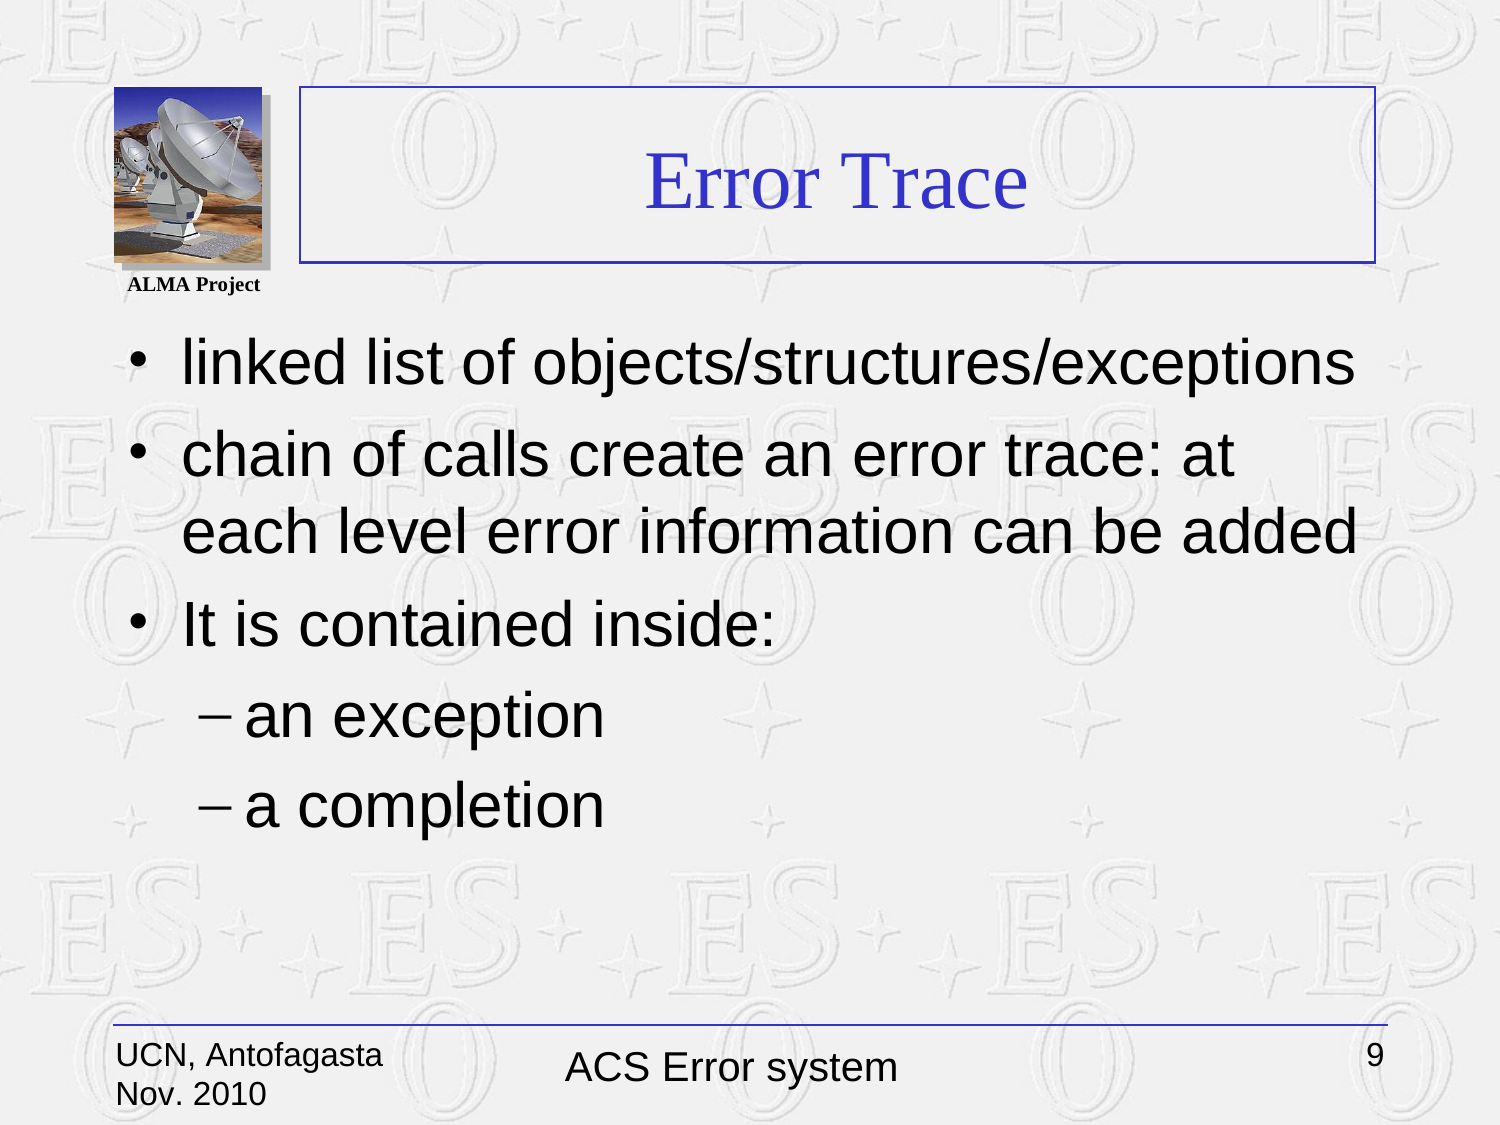

# Error Trace
linked list of objects/structures/exceptions
chain of calls create an error trace: at each level error information can be added
It is contained inside:
an exception
a completion
9